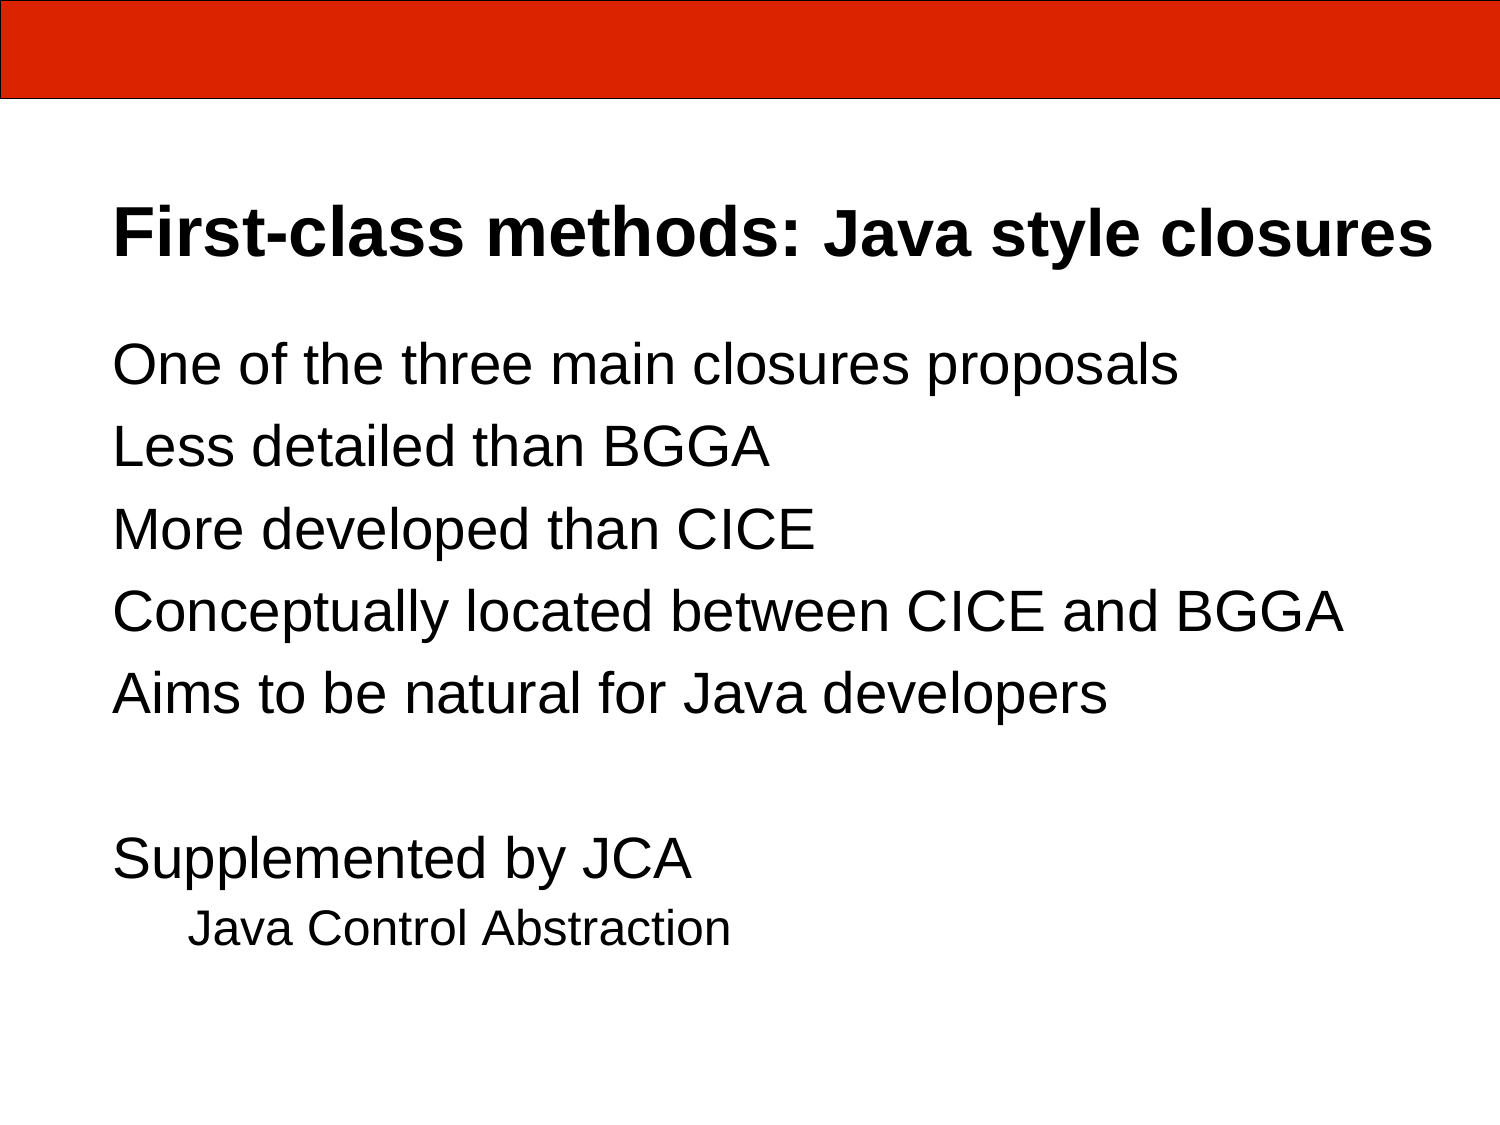

# First-class methods: Java style closures
One of the three main closures proposals
Less detailed than BGGA
More developed than CICE
Conceptually located between CICE and BGGA
Aims to be natural for Java developers
Supplemented by JCA
Java Control Abstraction